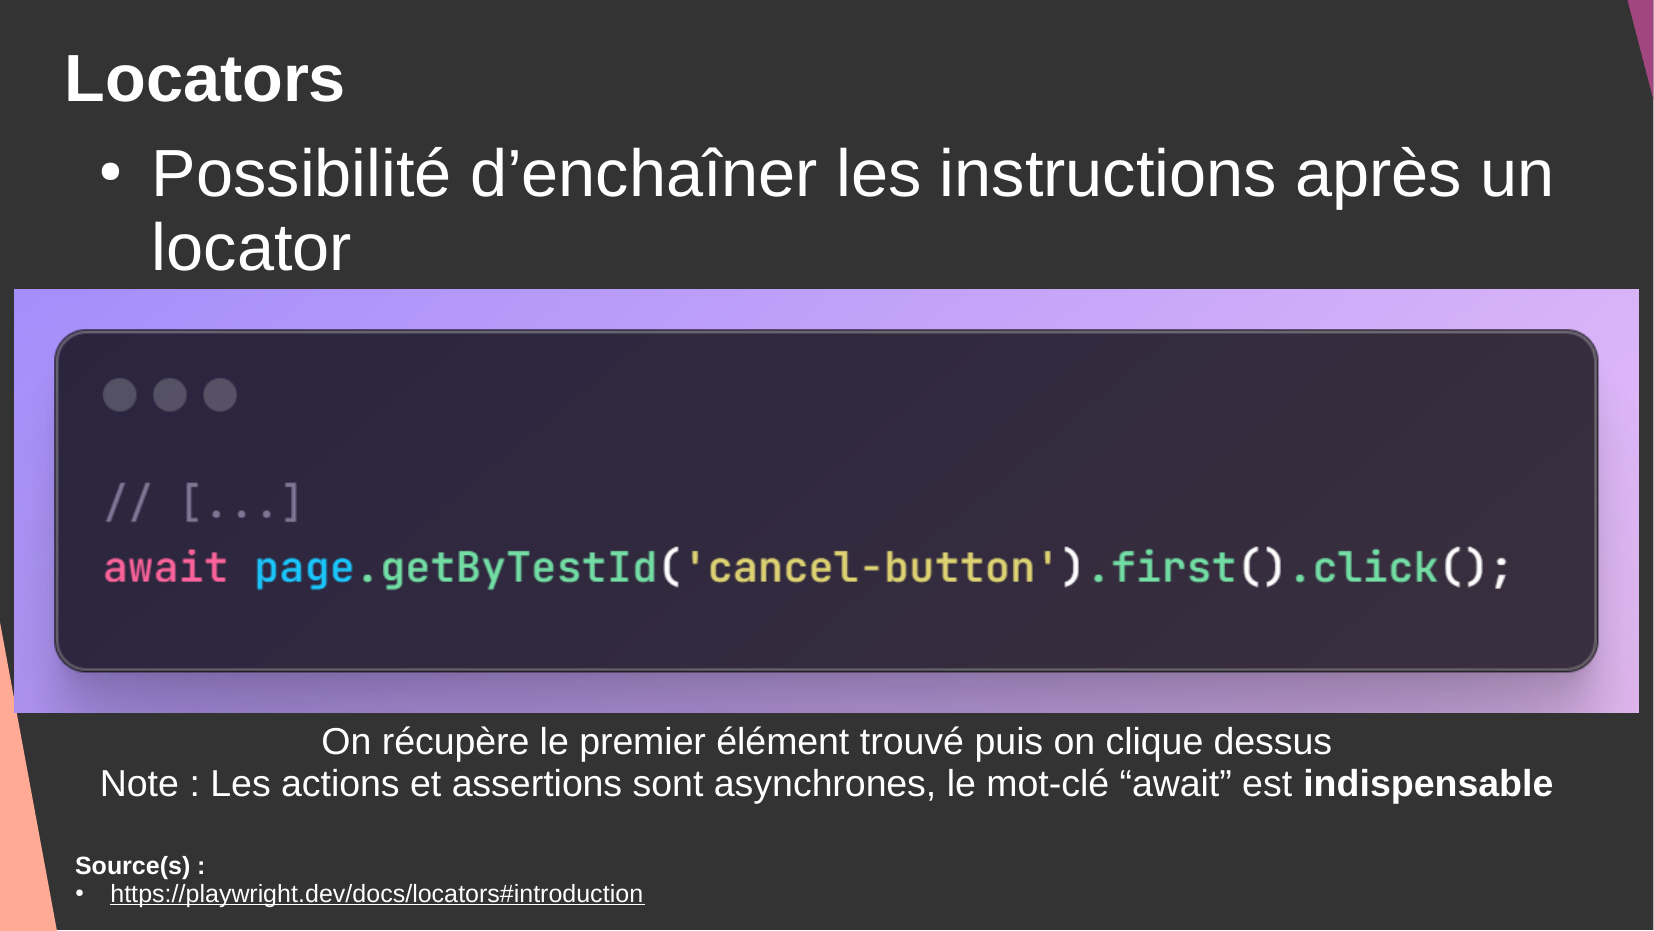

# Locators
Possibilité d’enchaîner les instructions après un locator
On récupère le premier élément trouvé puis on clique dessus
Note : Les actions et assertions sont asynchrones, le mot-clé “await” est indispensable
Source(s) :
https://playwright.dev/docs/locators#introduction